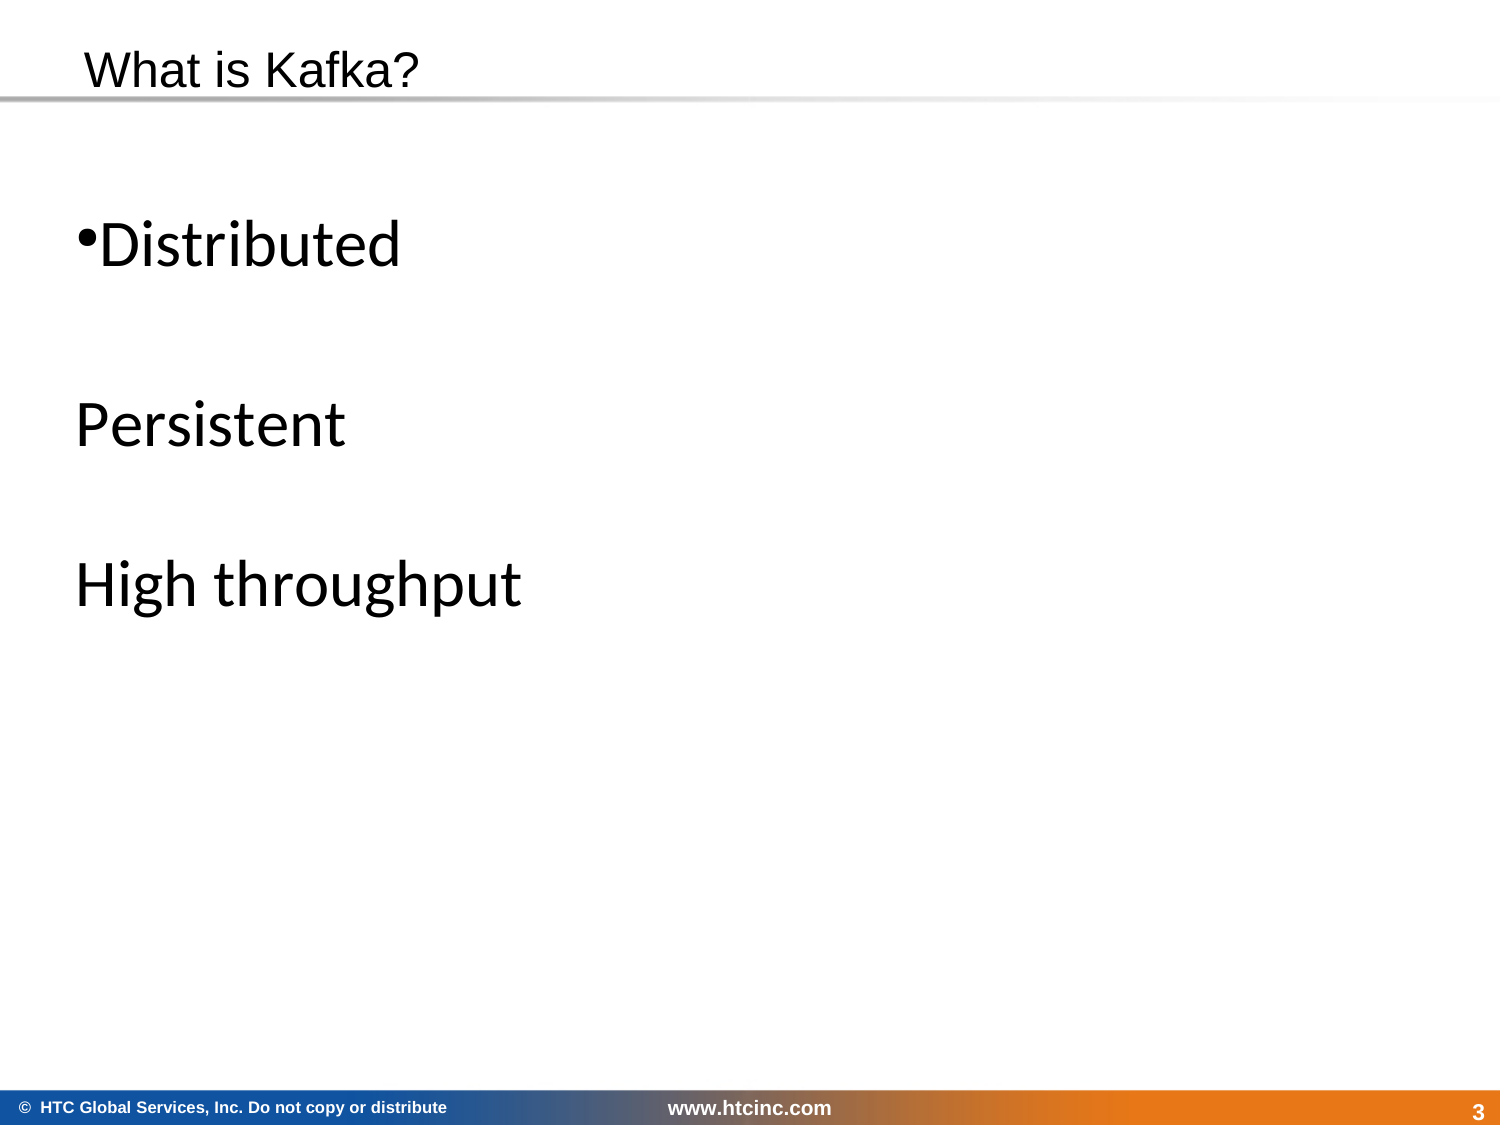

What is Kafka?
Distributed
Persistent
High throughput